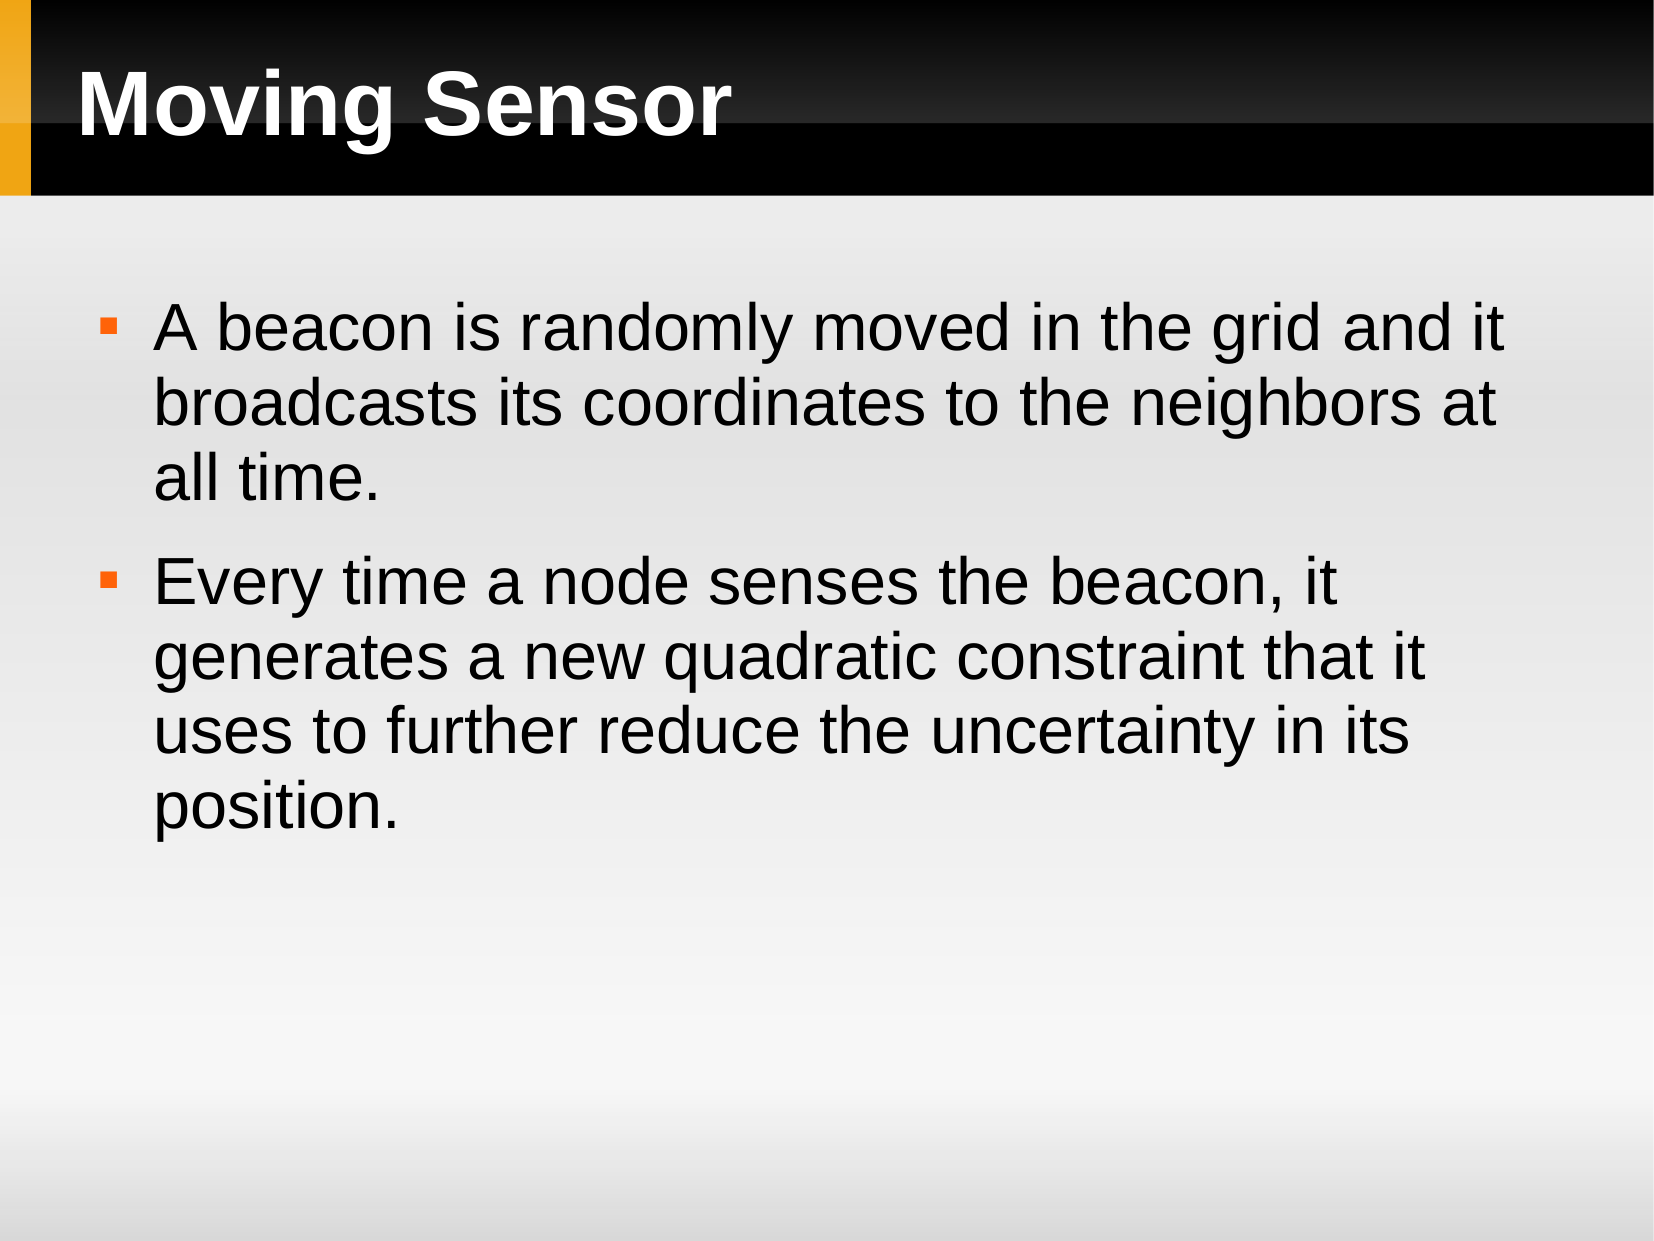

# Moving Sensor
A beacon is randomly moved in the grid and it broadcasts its coordinates to the neighbors at all time.
Every time a node senses the beacon, it generates a new quadratic constraint that it uses to further reduce the uncertainty in its position.